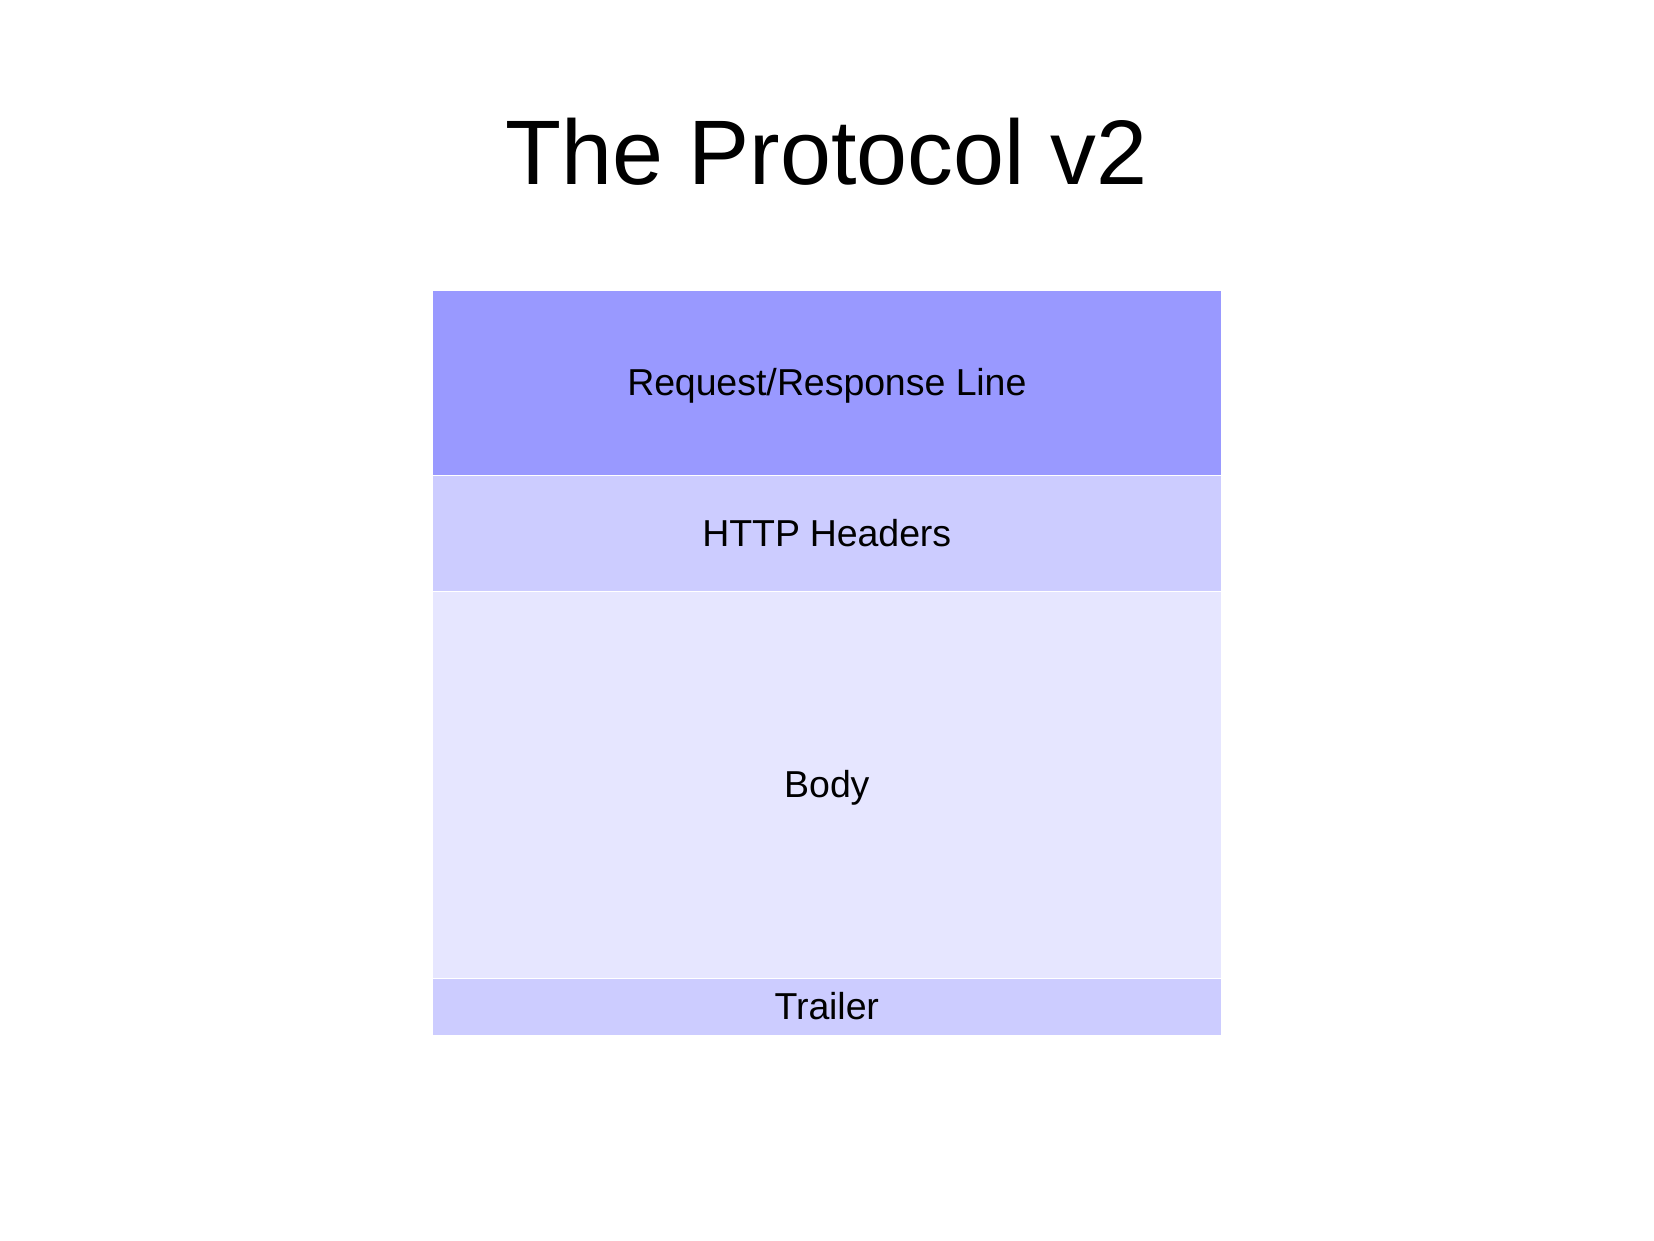

# The Protocol v2
| Request/Response Line |
| --- |
| HTTP Headers |
| Body |
| Trailer |